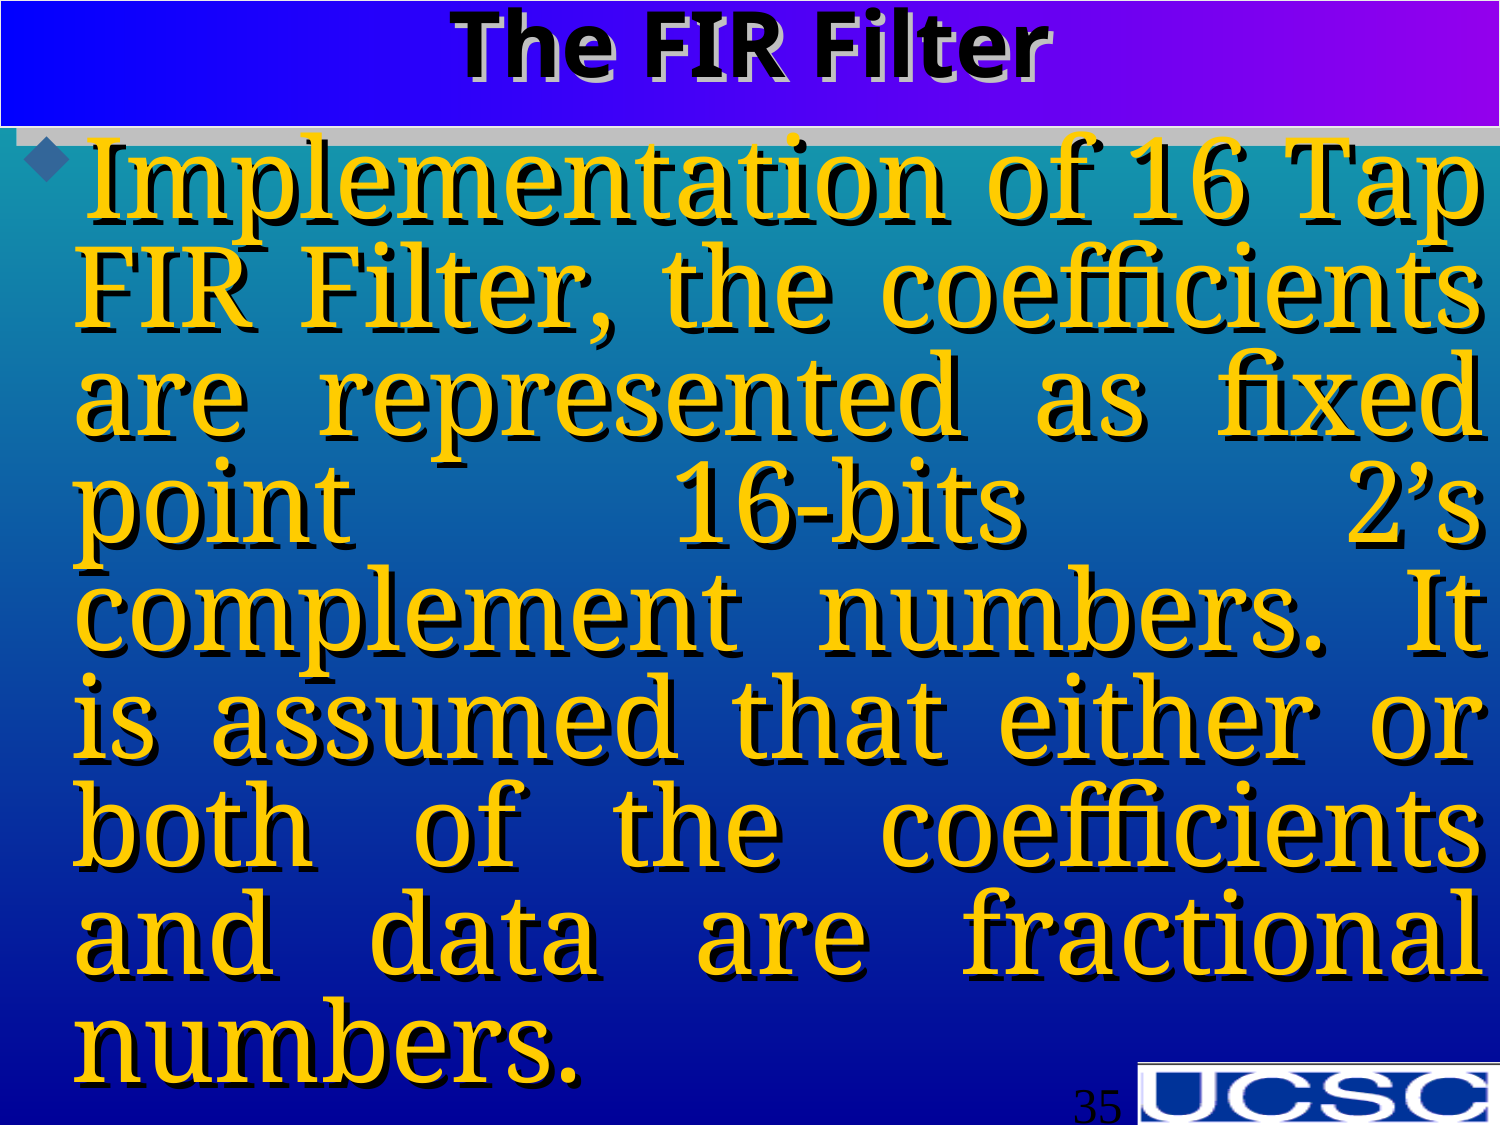

# The FIR Filter
Implementation of 16 Tap FIR Filter, the coefficients are represented as fixed point 16-bits 2’s complement numbers. It is assumed that either or both of the coefficients and data are fractional numbers.
35